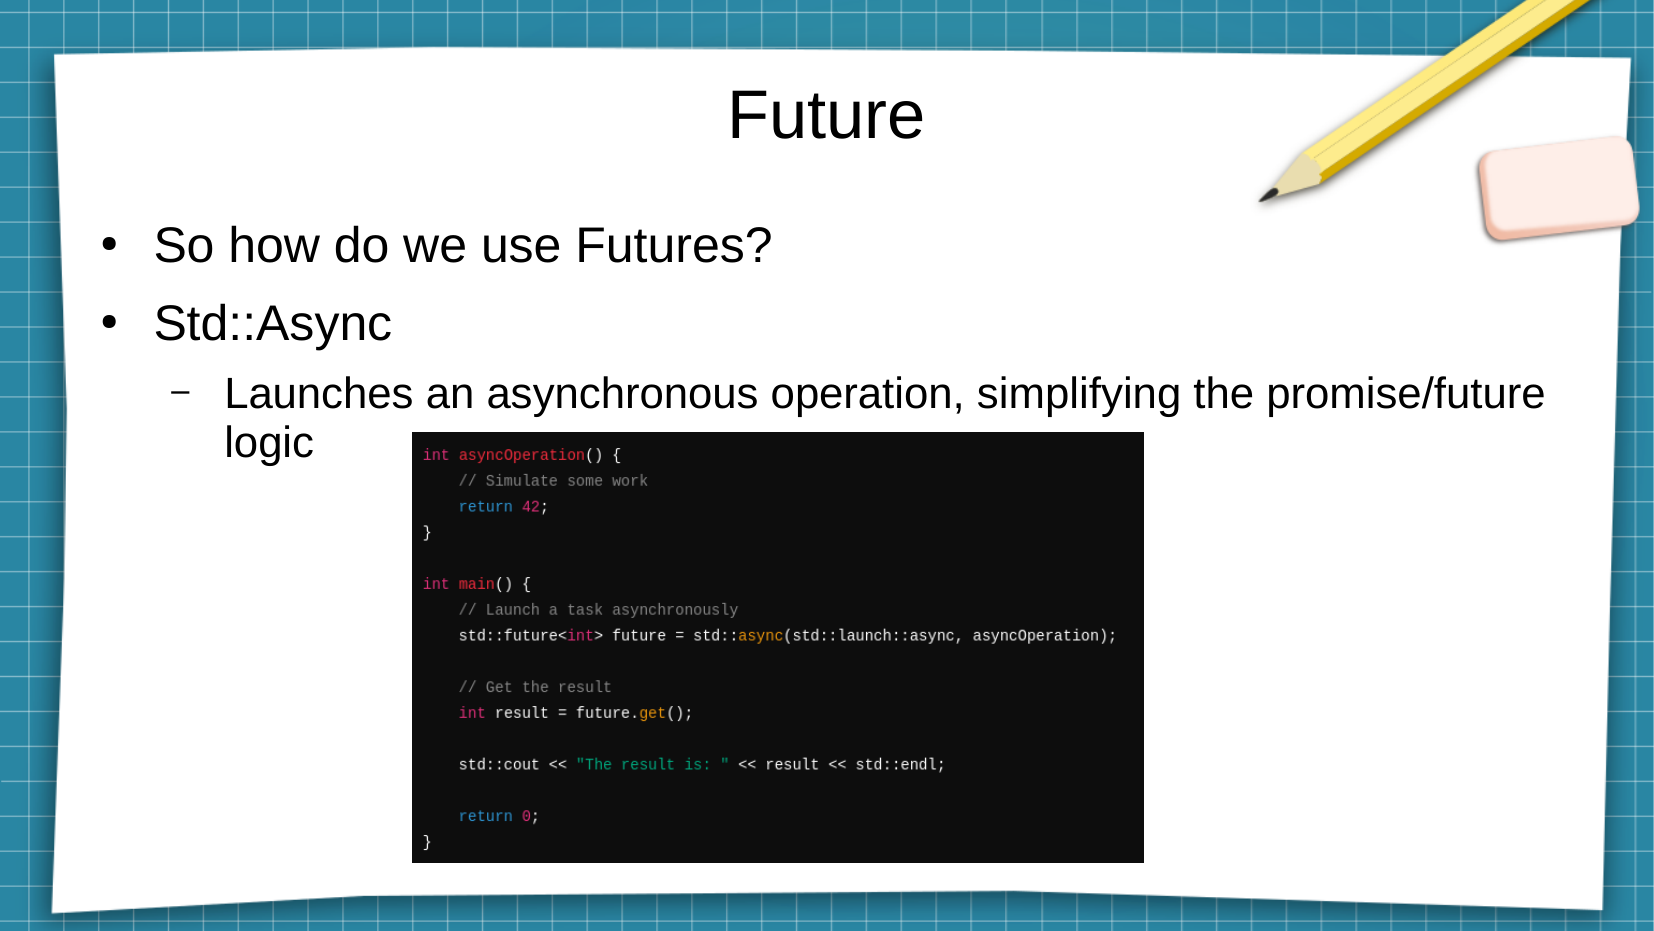

# Future
So how do we use Futures?
Std::Async
Launches an asynchronous operation, simplifying the promise/future logic